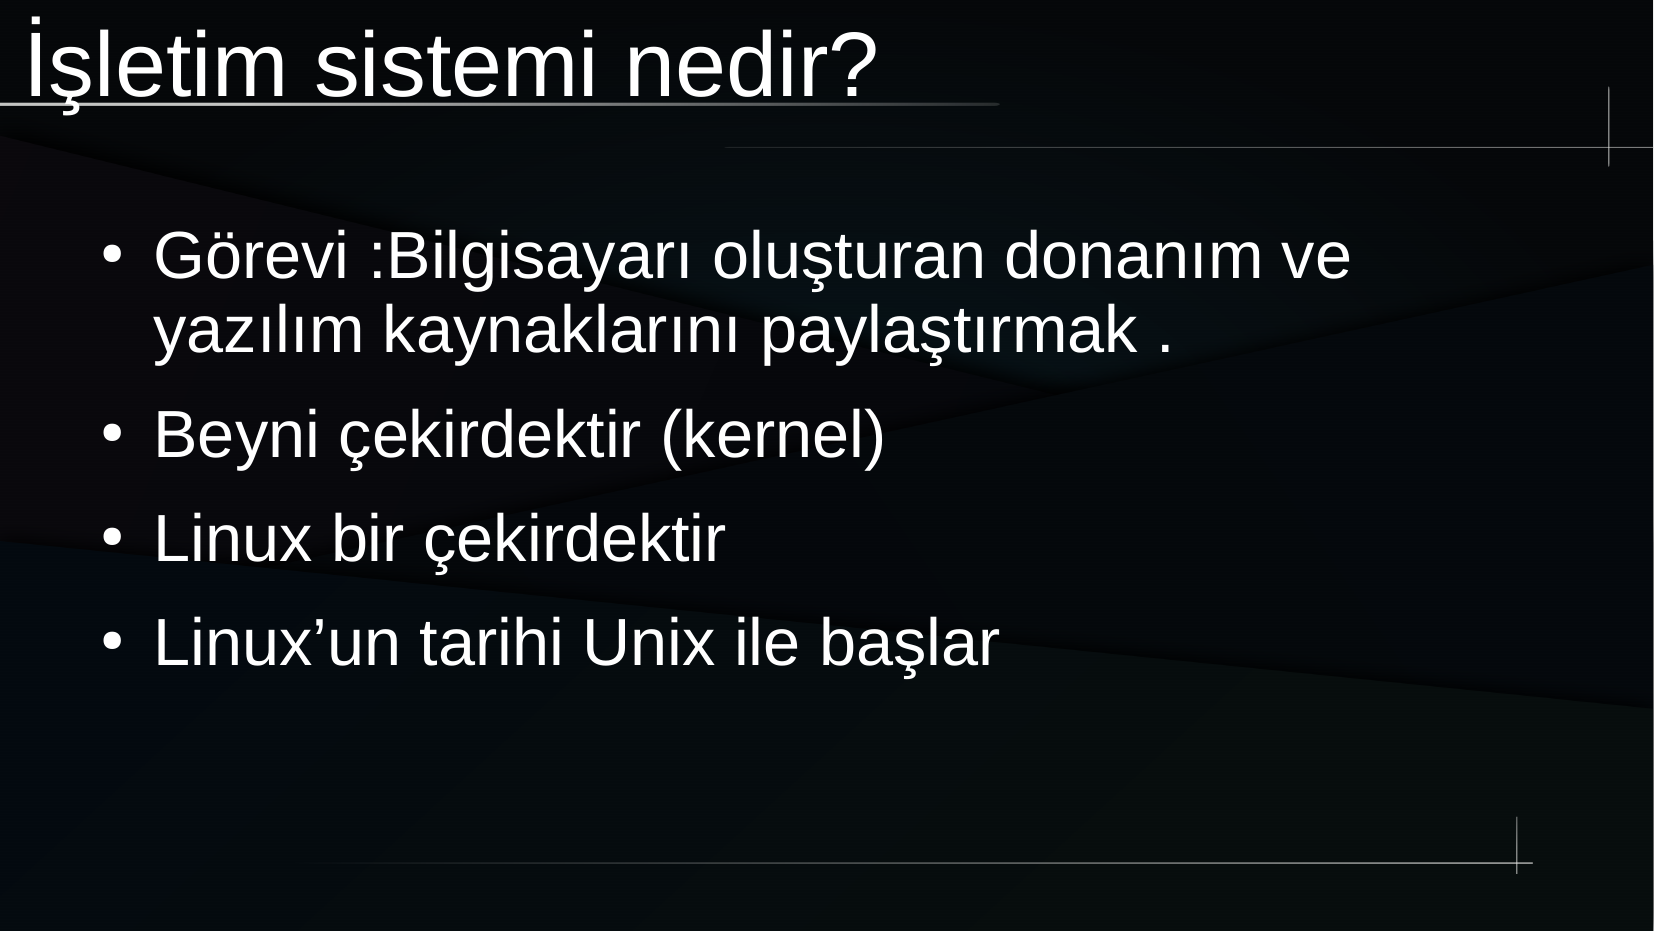

# İşletim sistemi nedir?
Görevi :Bilgisayarı oluşturan donanım ve yazılım kaynaklarını paylaştırmak .
Beyni çekirdektir (kernel)
Linux bir çekirdektir
Linux’un tarihi Unix ile başlar